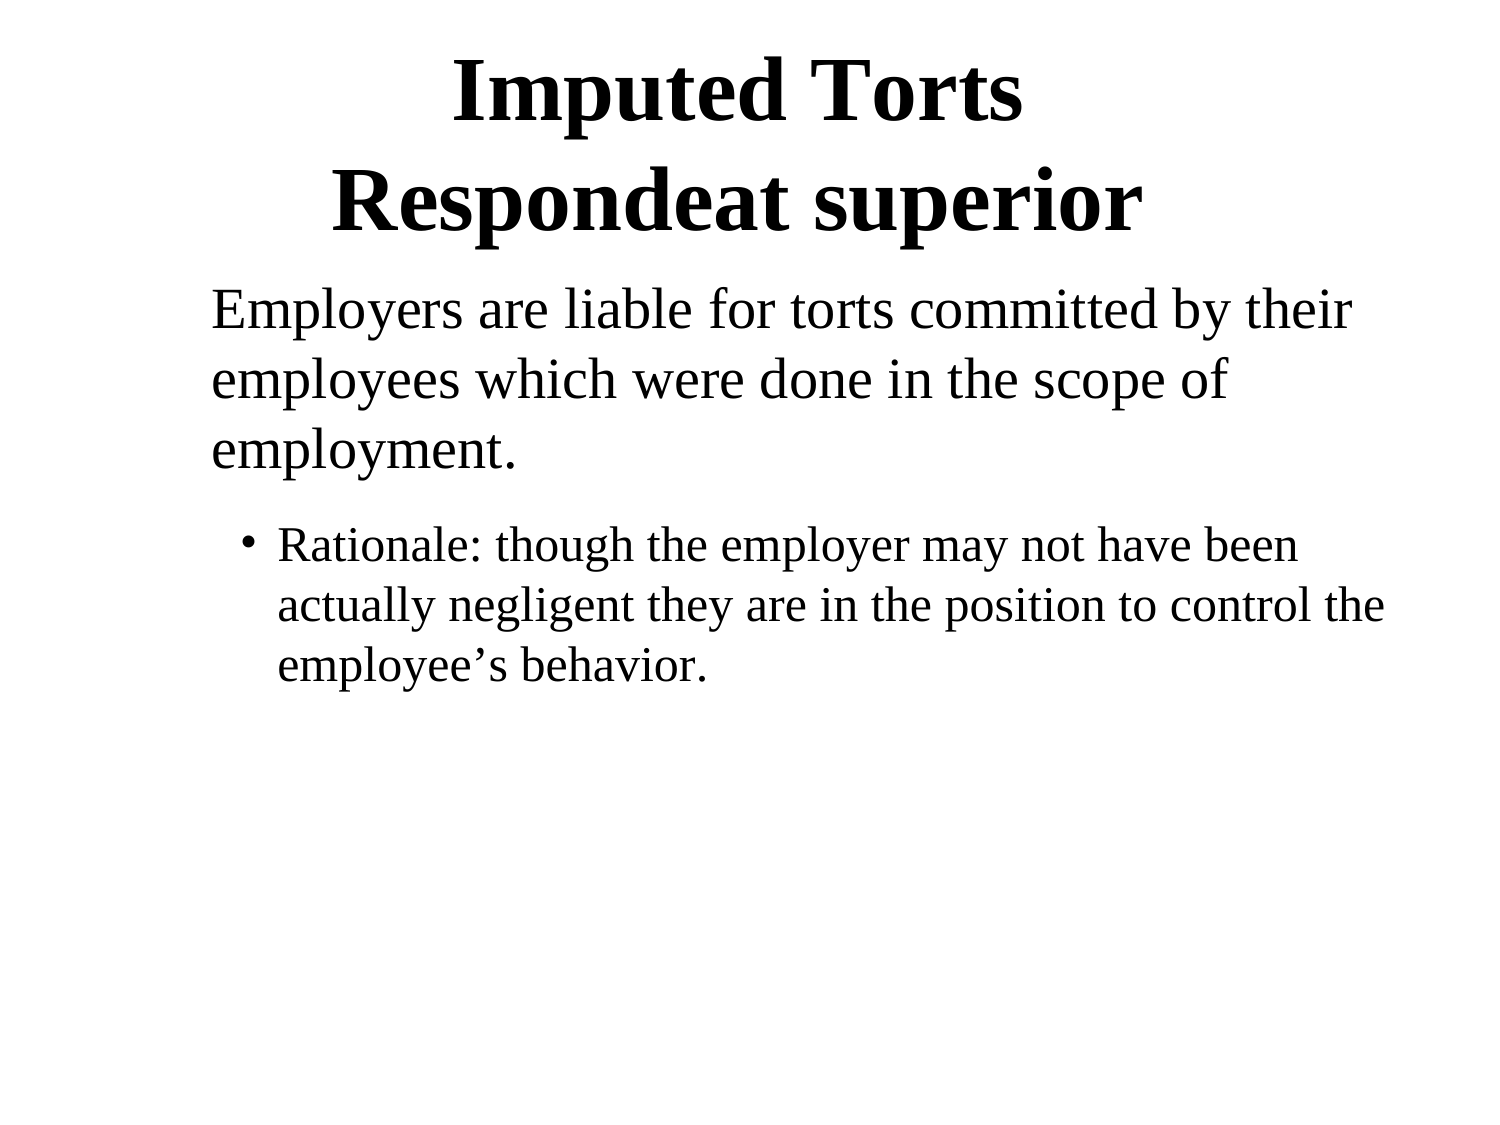

# Imputed Torts Respondeat superior
	Employers are liable for torts committed by their employees which were done in the scope of employment.
Rationale: though the employer may not have been actually negligent they are in the position to control the employee’s behavior.